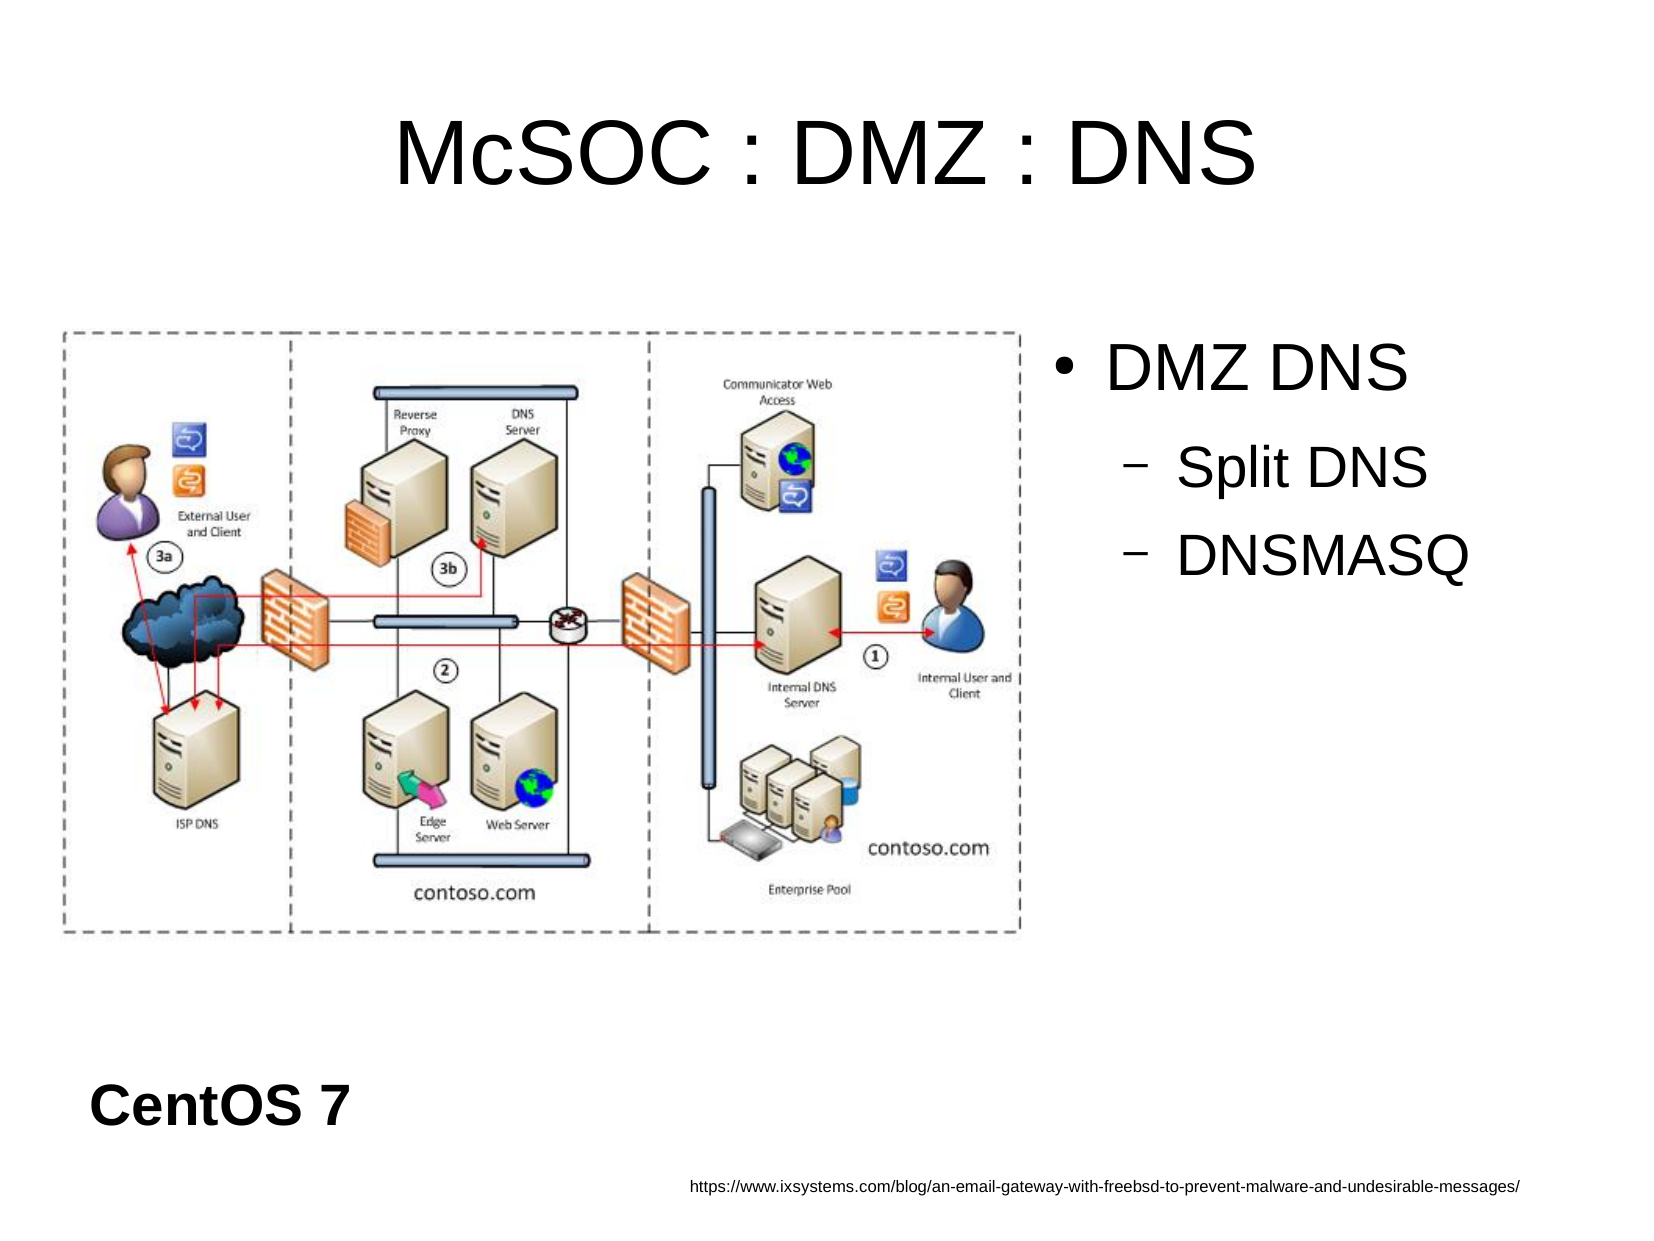

# McSOC : DMZ : DNS
DMZ DNS
Split DNS
DNSMASQ
CentOS 7
https://www.ixsystems.com/blog/an-email-gateway-with-freebsd-to-prevent-malware-and-undesirable-messages/